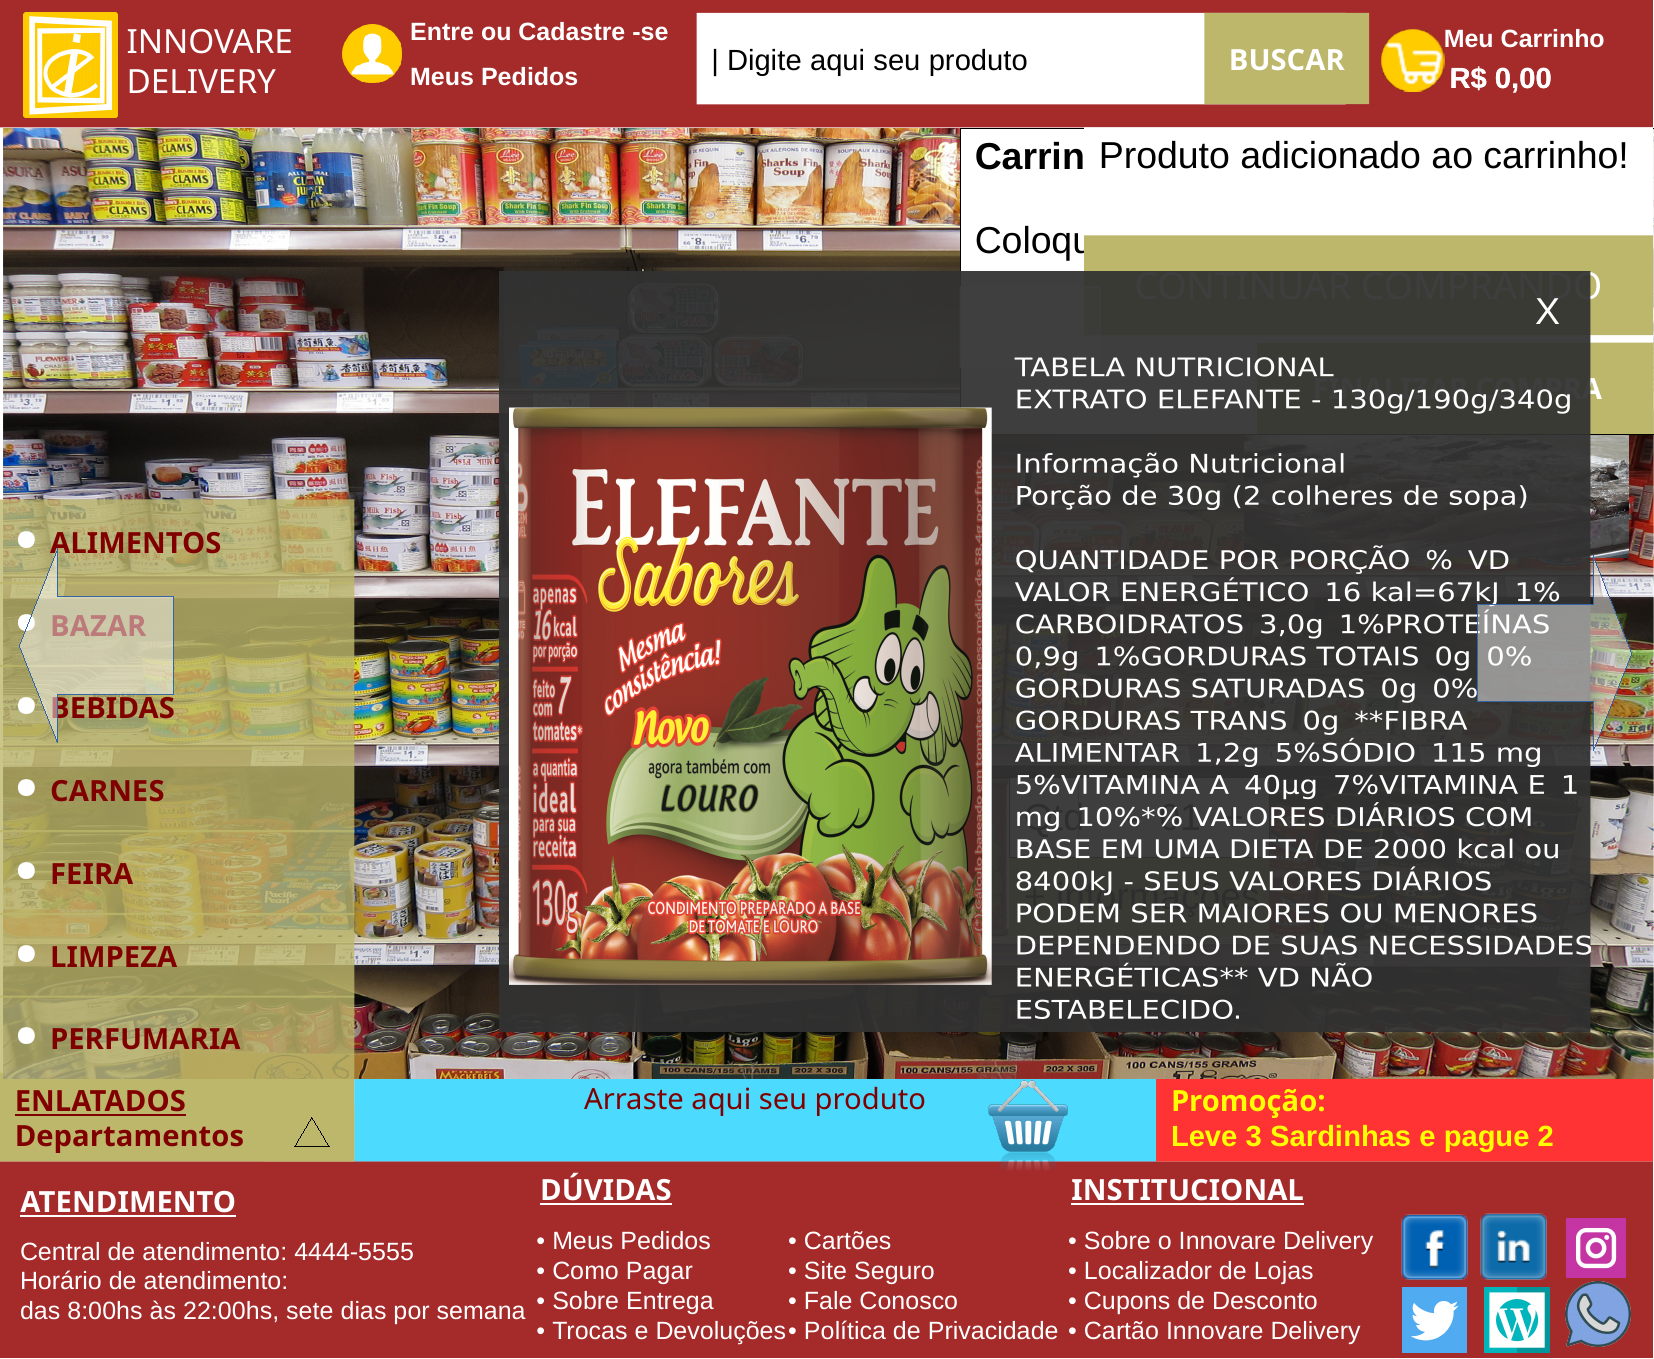

Entre ou Cadastre -se
INNOVARE
DELIVERY
| Digite aqui seu produto
BUSCAR
Meu Carrinho
Meu Carrinho
R$ 0,00
R$ 0,00
Meus Pedidos
Produto adicionado ao carrinho!
Carrinho Vazio!
Coloque os produtos na cesta.
CONTINUAR COMPRANDO
X
FINALIZAR COMPRA
ALIMENTOS
BAZAR
BEBIDAS
CARNES
Qtd - 01 +
FEIRA
+ informações
REDES SOCIAIS
LIMPEZA
PERFUMARIA
ENLATADOS
Departamentos
Arraste aqui seu produto
Promoção:
Leve 3 Sardinhas e pague 2
bd
DÚVIDAS
INSTITUCIONAL
ATENDIMENTO
• Meus Pedidos
• Como Pagar
• Sobre Entrega
• Trocas e Devoluções
• Cartões
• Site Seguro
• Fale Conosco
• Política de Privacidade
• Sobre o Innovare Delivery
• Localizador de Lojas
• Cupons de Desconto
• Cartão Innovare Delivery
Central de atendimento: 4444-5555
Horário de atendimento:
das 8:00hs às 22:00hs, sete dias por semana